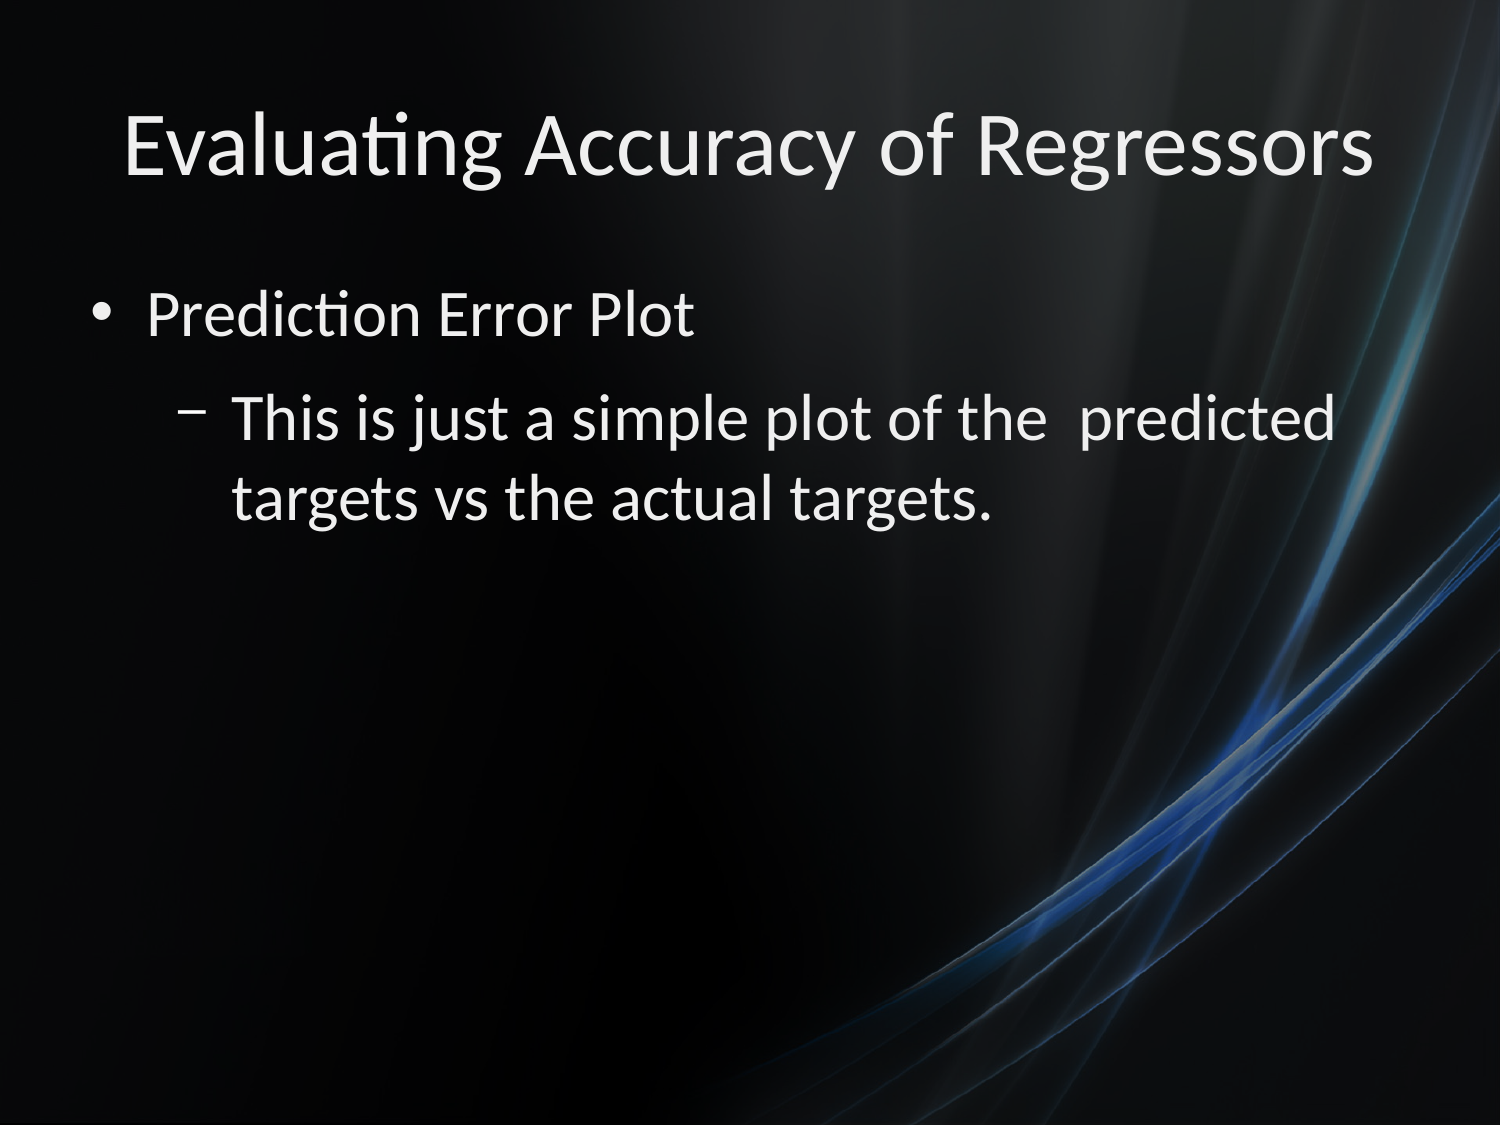

# Evaluating Accuracy of Regressors
Prediction Error Plot
This is just a simple plot of the predicted targets vs the actual targets.